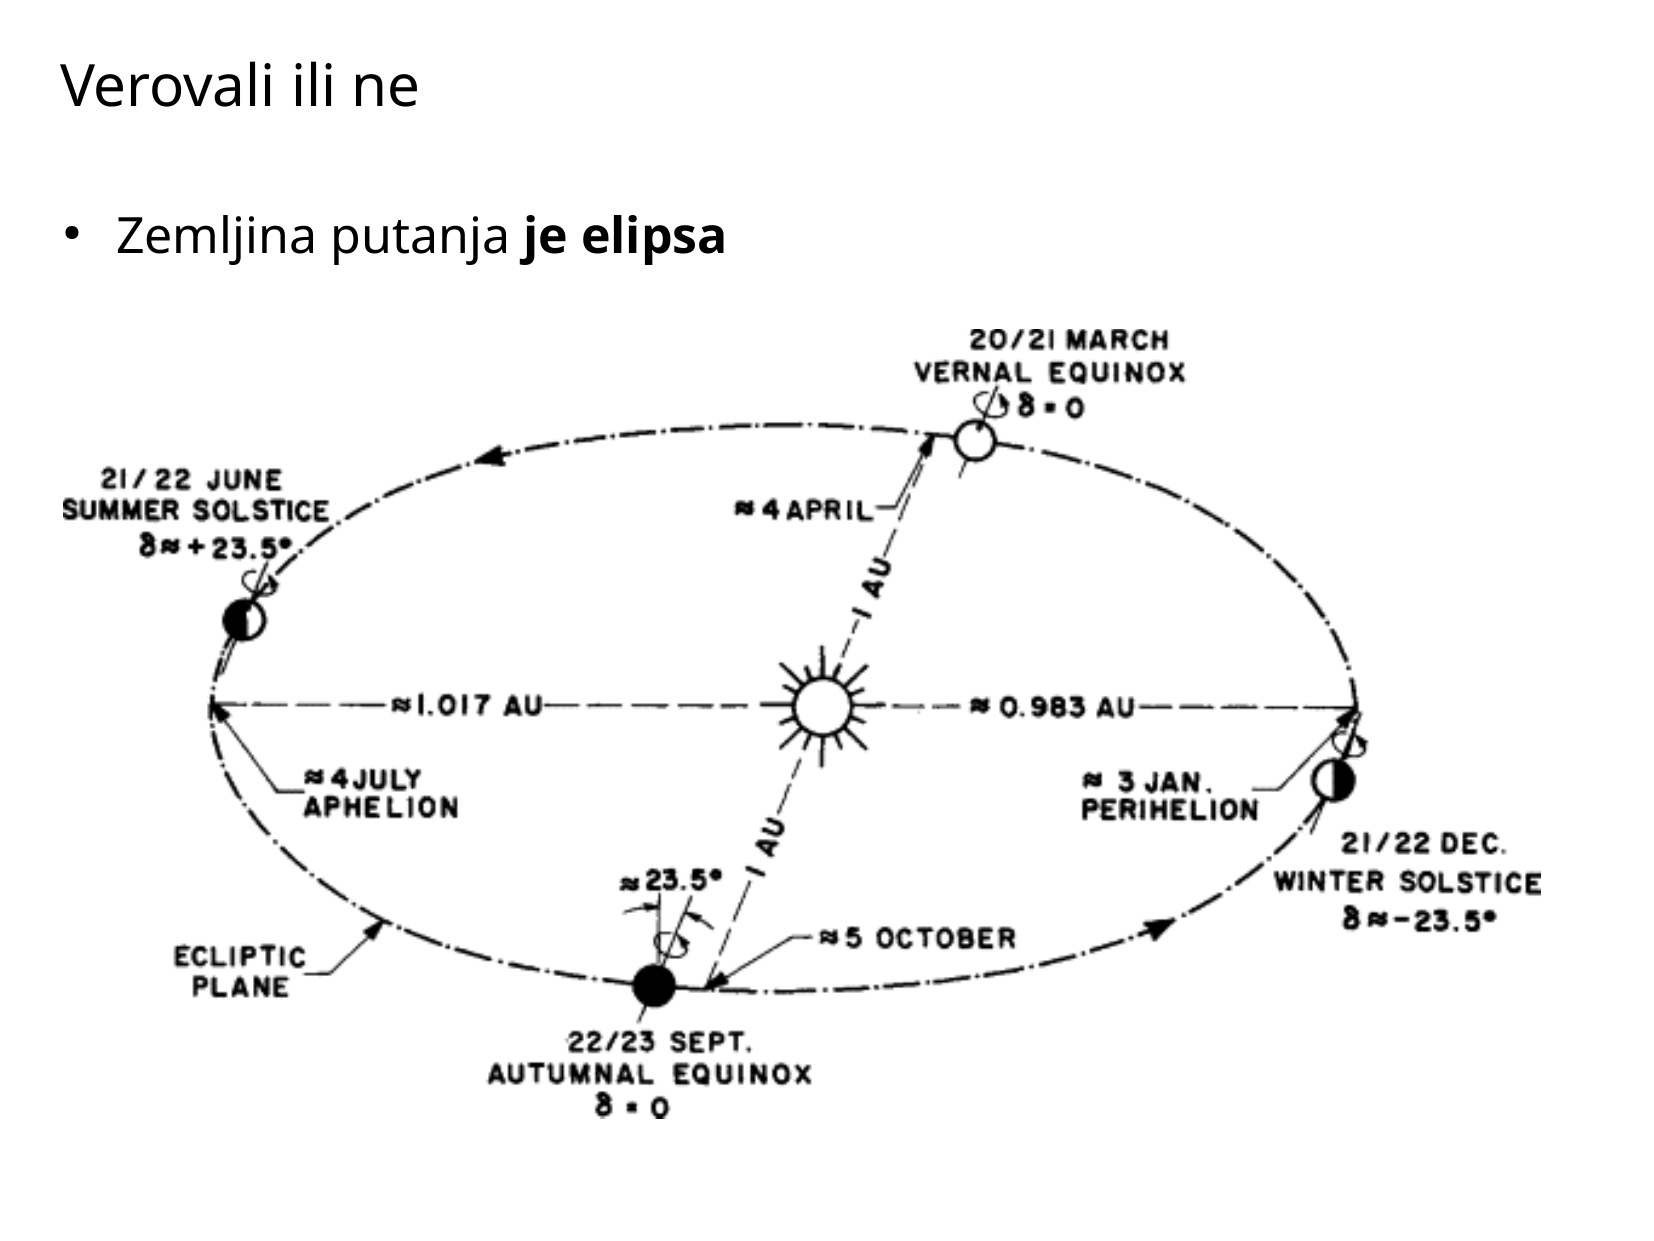

# Verovali ili ne
Zemljina putanja je elipsa